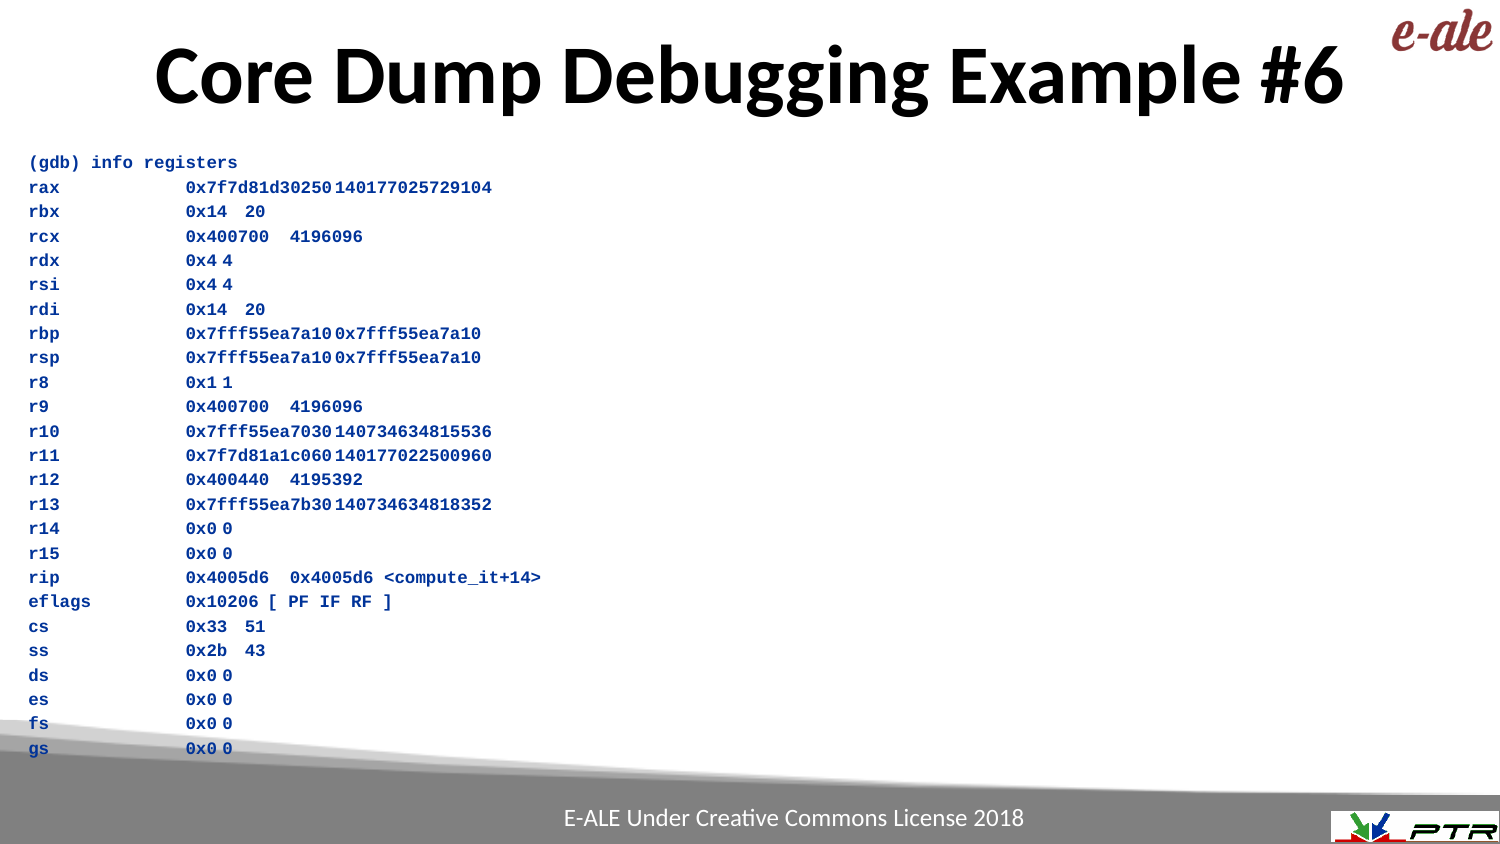

# Core Dump Debugging Example #6
(gdb) info registers
rax 0x7f7d81d30250	140177025729104
rbx 0x14	20
rcx 0x400700	4196096
rdx 0x4	4
rsi 0x4	4
rdi 0x14	20
rbp 0x7fff55ea7a10	0x7fff55ea7a10
rsp 0x7fff55ea7a10	0x7fff55ea7a10
r8 0x1	1
r9 0x400700	4196096
r10 0x7fff55ea7030	140734634815536
r11 0x7f7d81a1c060	140177022500960
r12 0x400440	4195392
r13 0x7fff55ea7b30	140734634818352
r14 0x0	0
r15 0x0	0
rip 0x4005d6	0x4005d6 <compute_it+14>
eflags 0x10206	[ PF IF RF ]
cs 0x33	51
ss 0x2b	43
ds 0x0	0
es 0x0	0
fs 0x0	0
gs 0x0	0